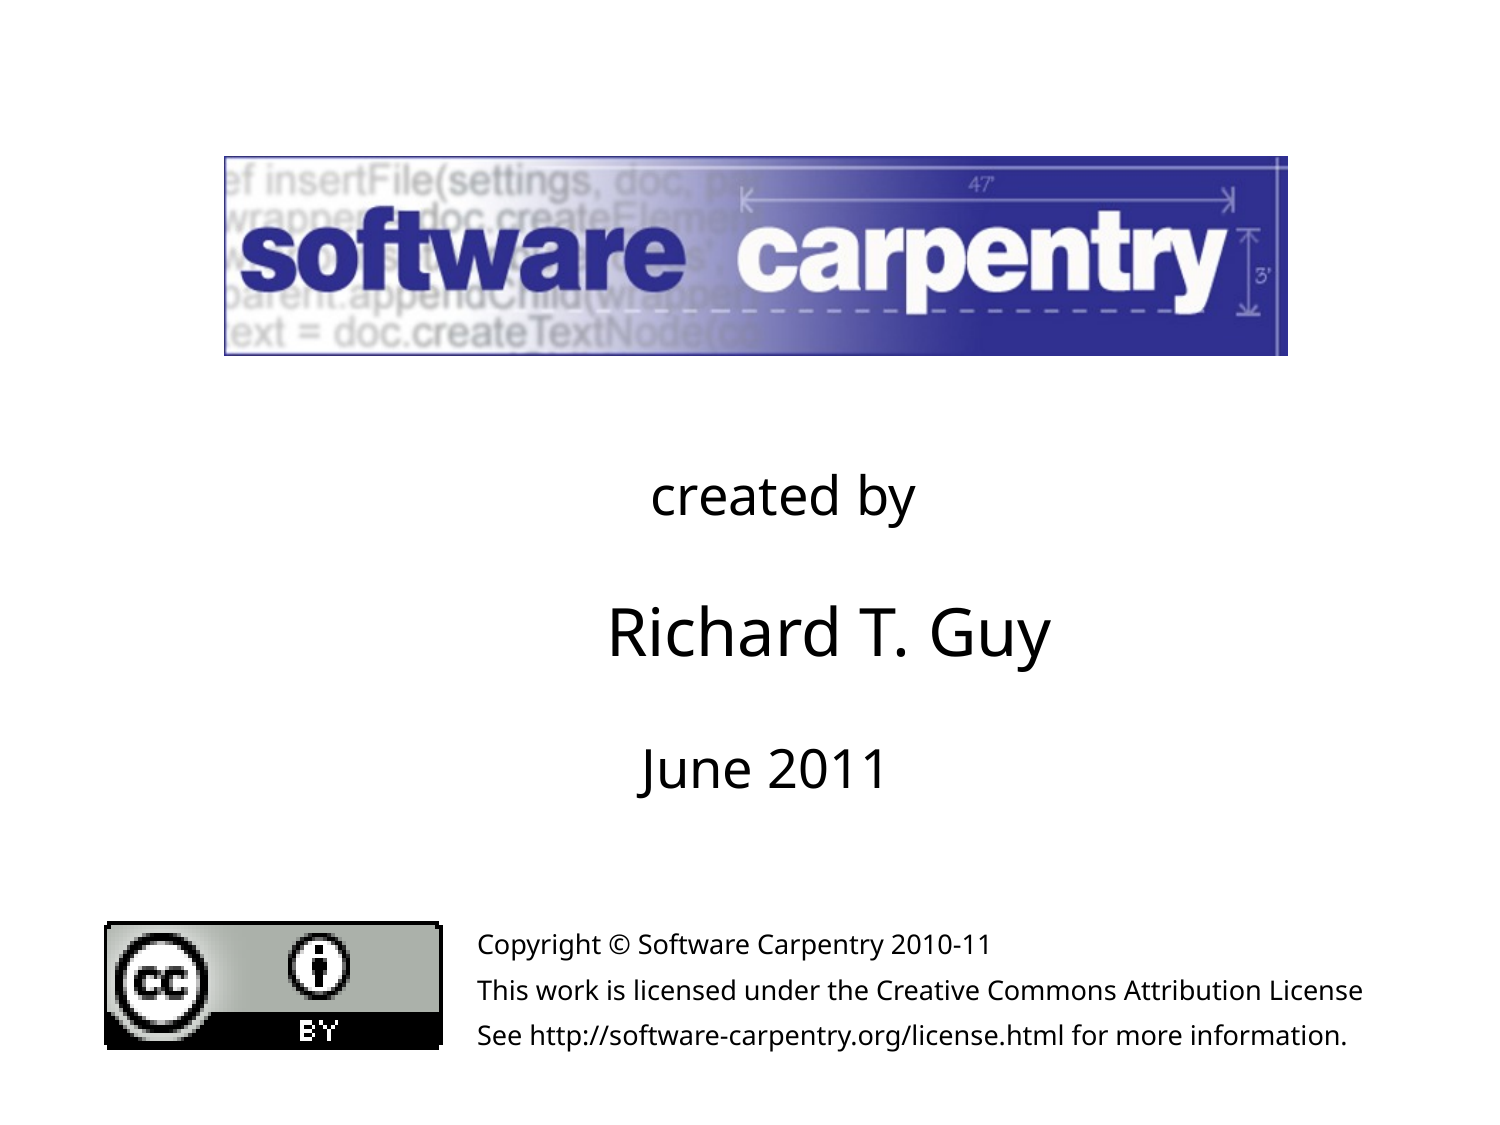

created by
Richard T. Guy
June 2011
Copyright © Software Carpentry 2010-11
This work is licensed under the Creative Commons Attribution License
See http://software-carpentry.org/license.html for more information.